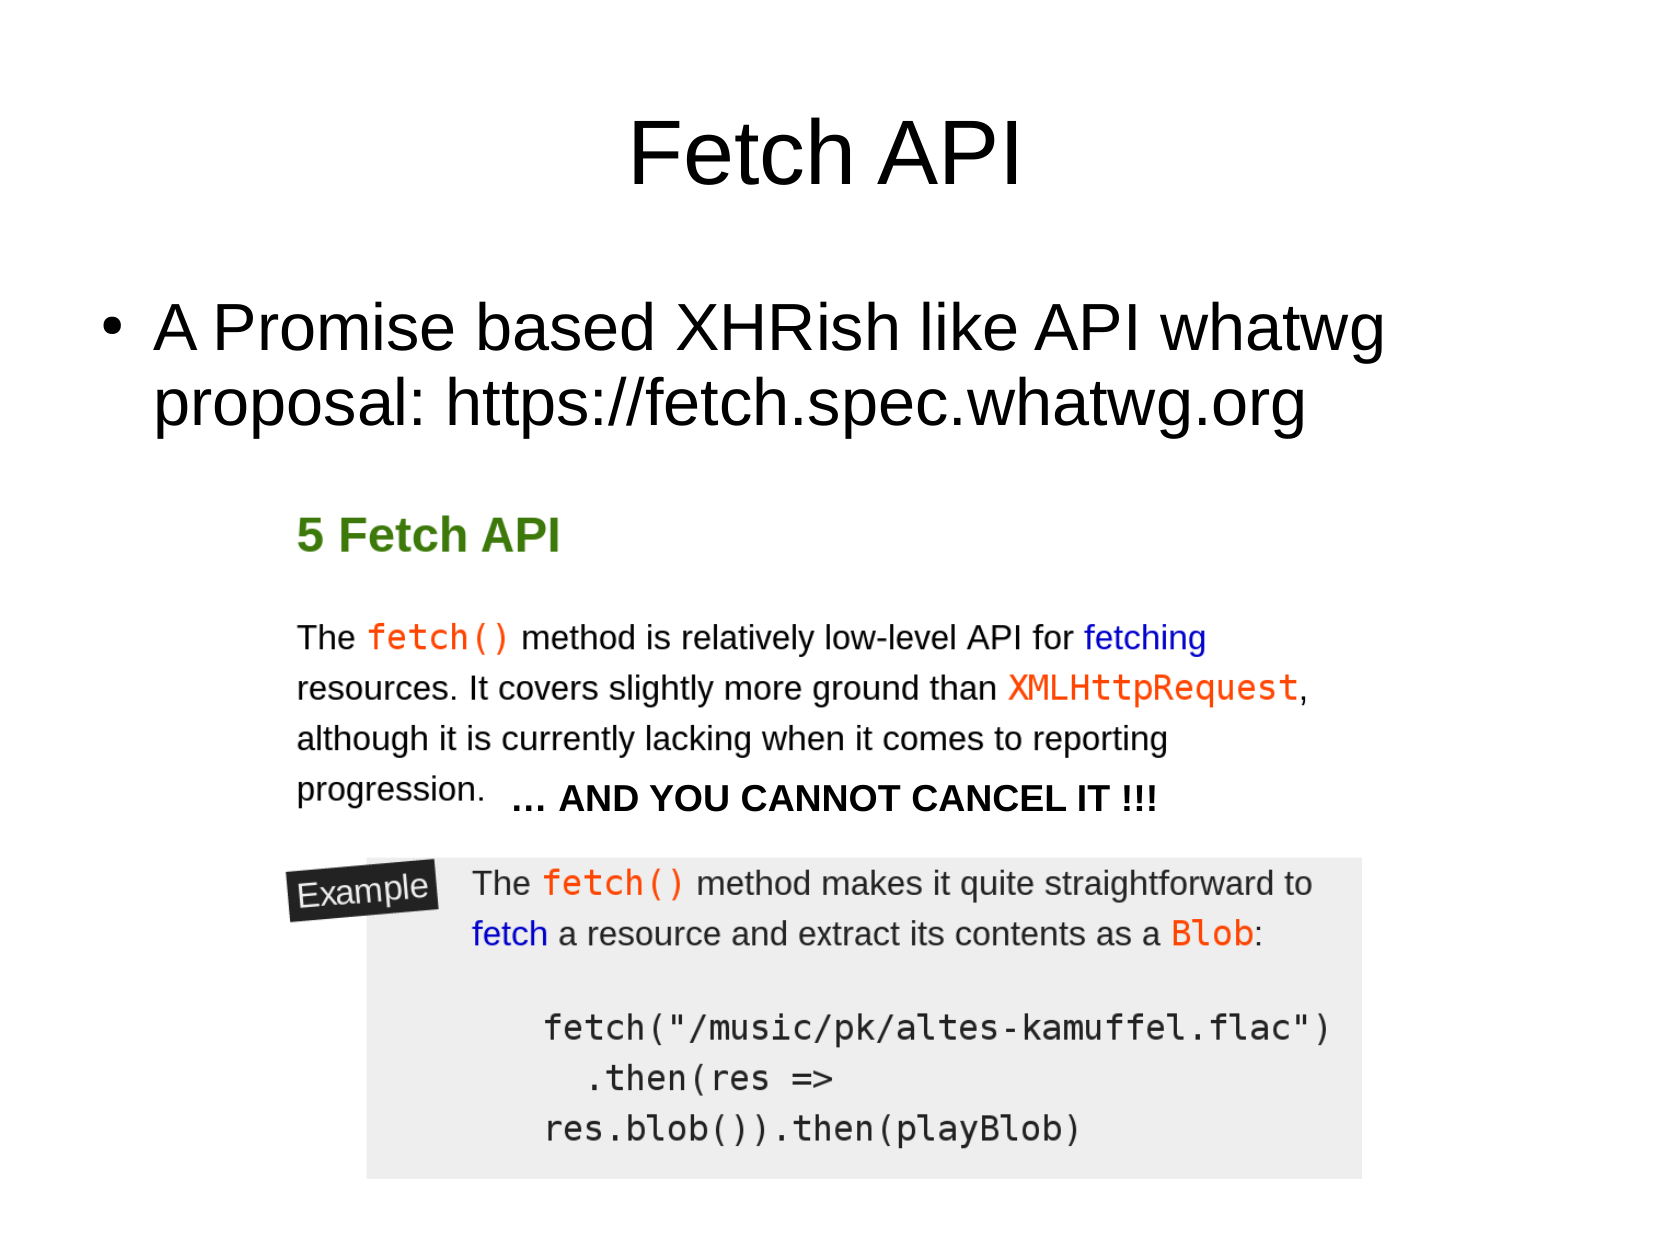

# Fetch API
A Promise based XHRish like API whatwg proposal: https://fetch.spec.whatwg.org
… AND YOU CANNOT CANCEL IT !!!